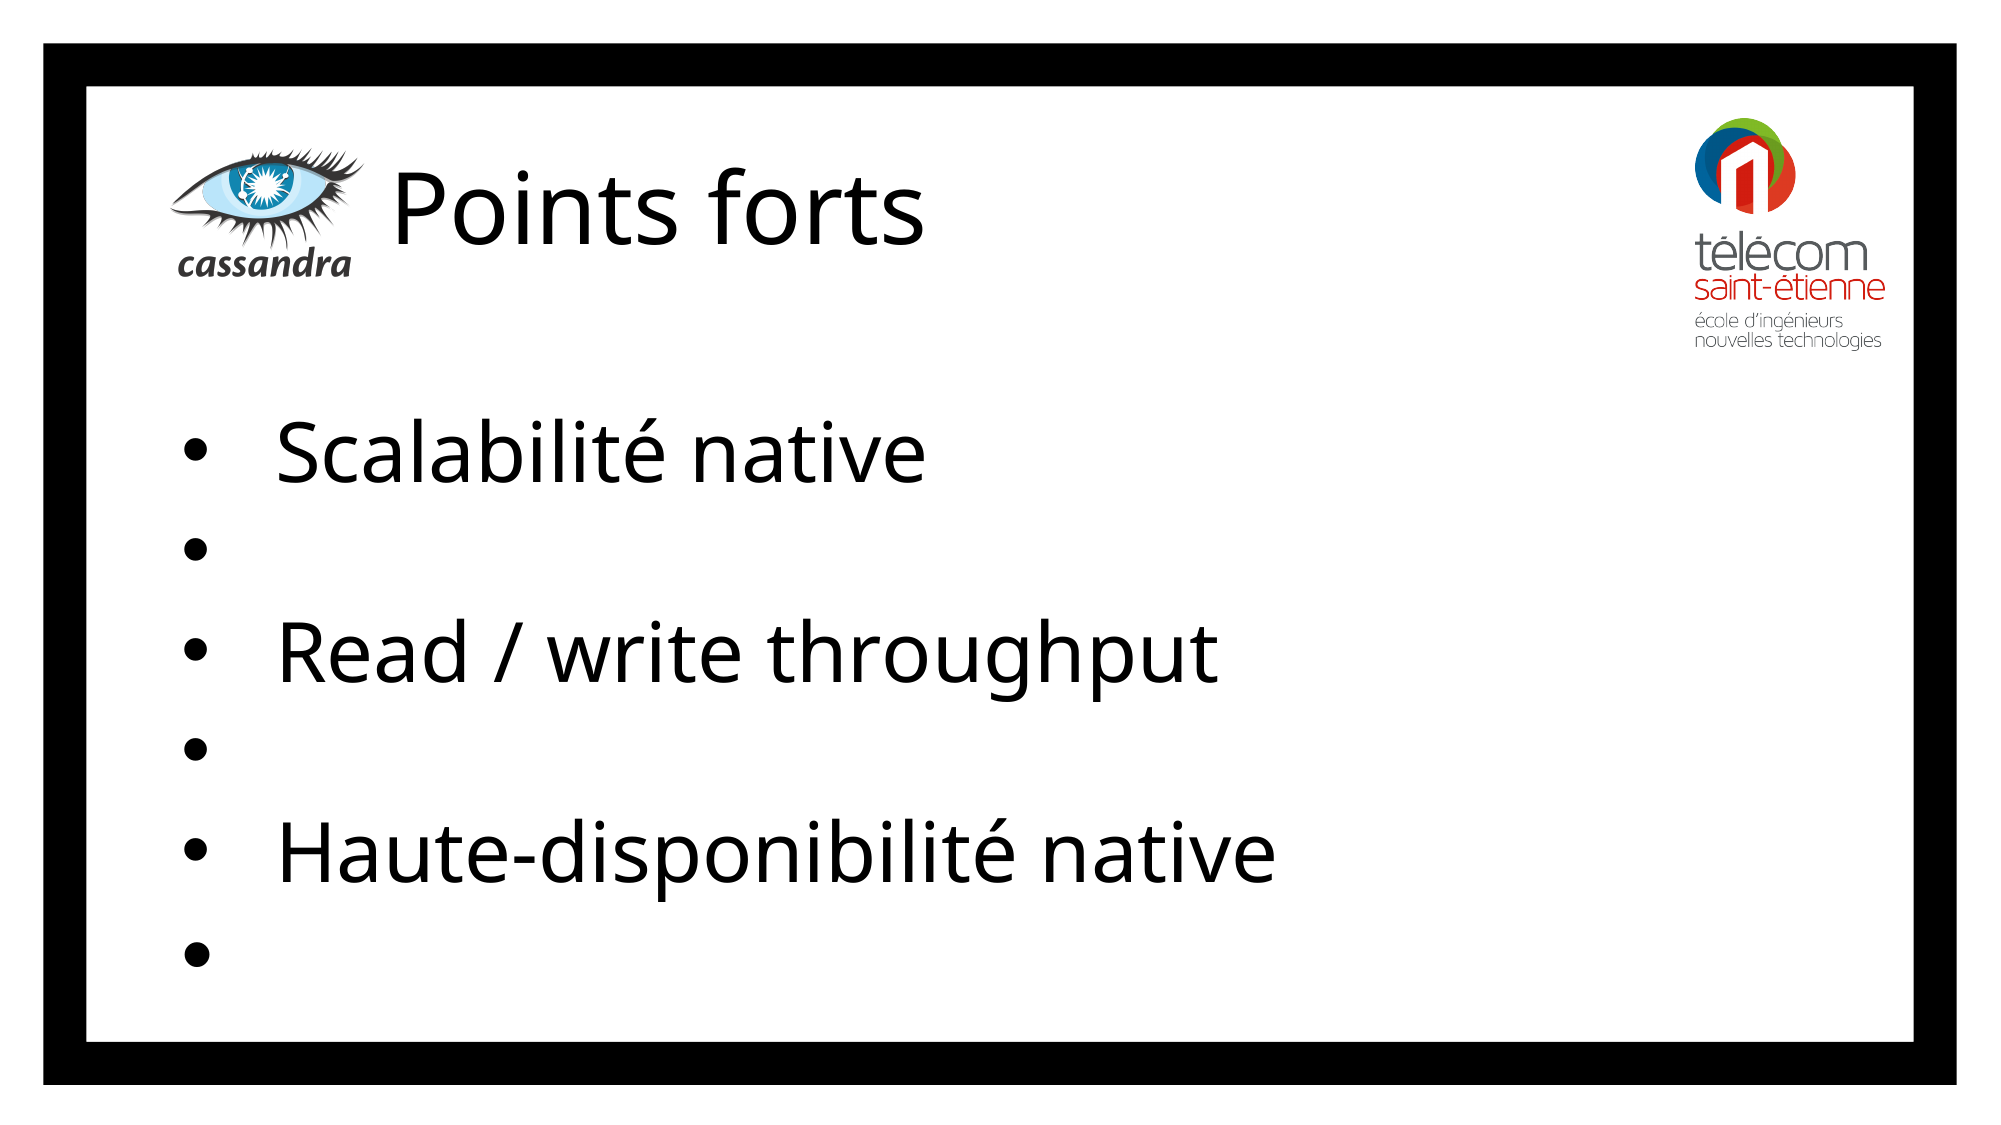

# Points forts
Scalabilité native
Read / write throughput
Haute-disponibilité native